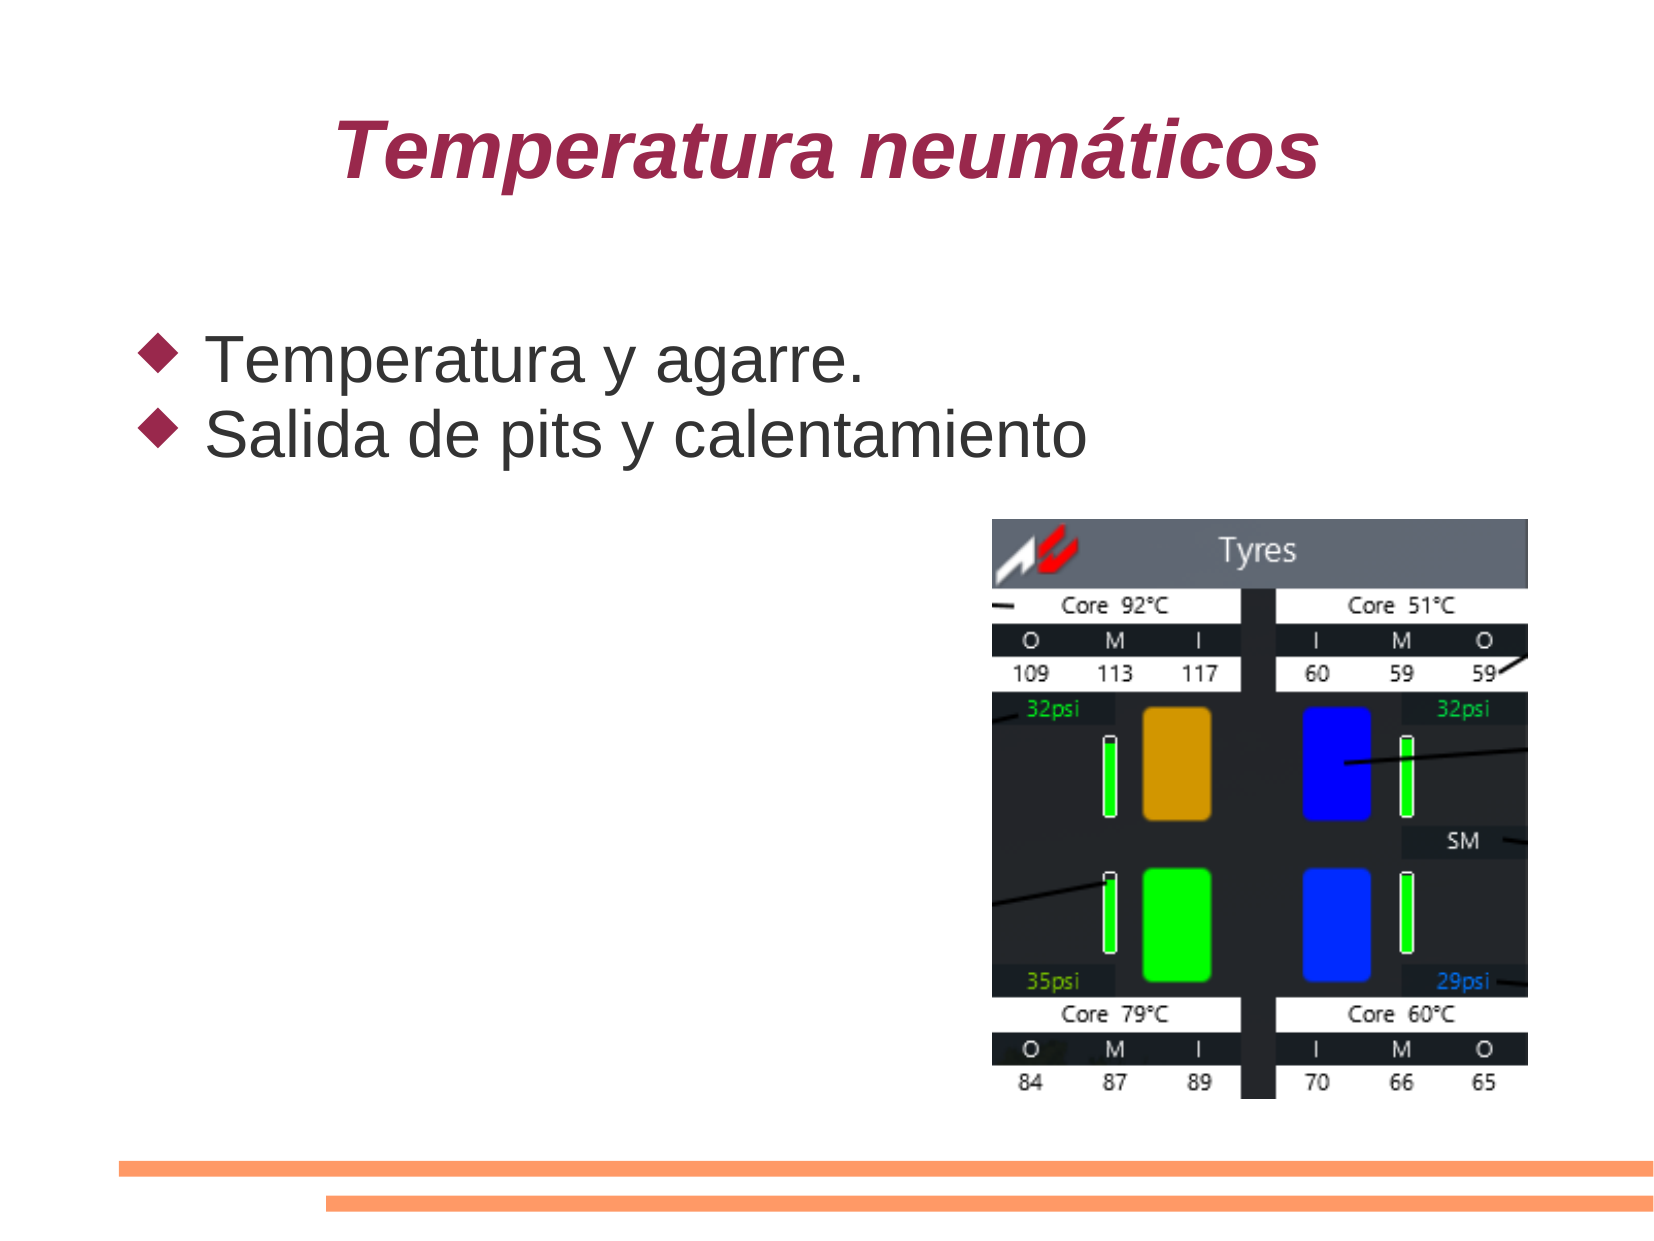

# Temperatura neumáticos
Temperatura y agarre.
Salida de pits y calentamiento